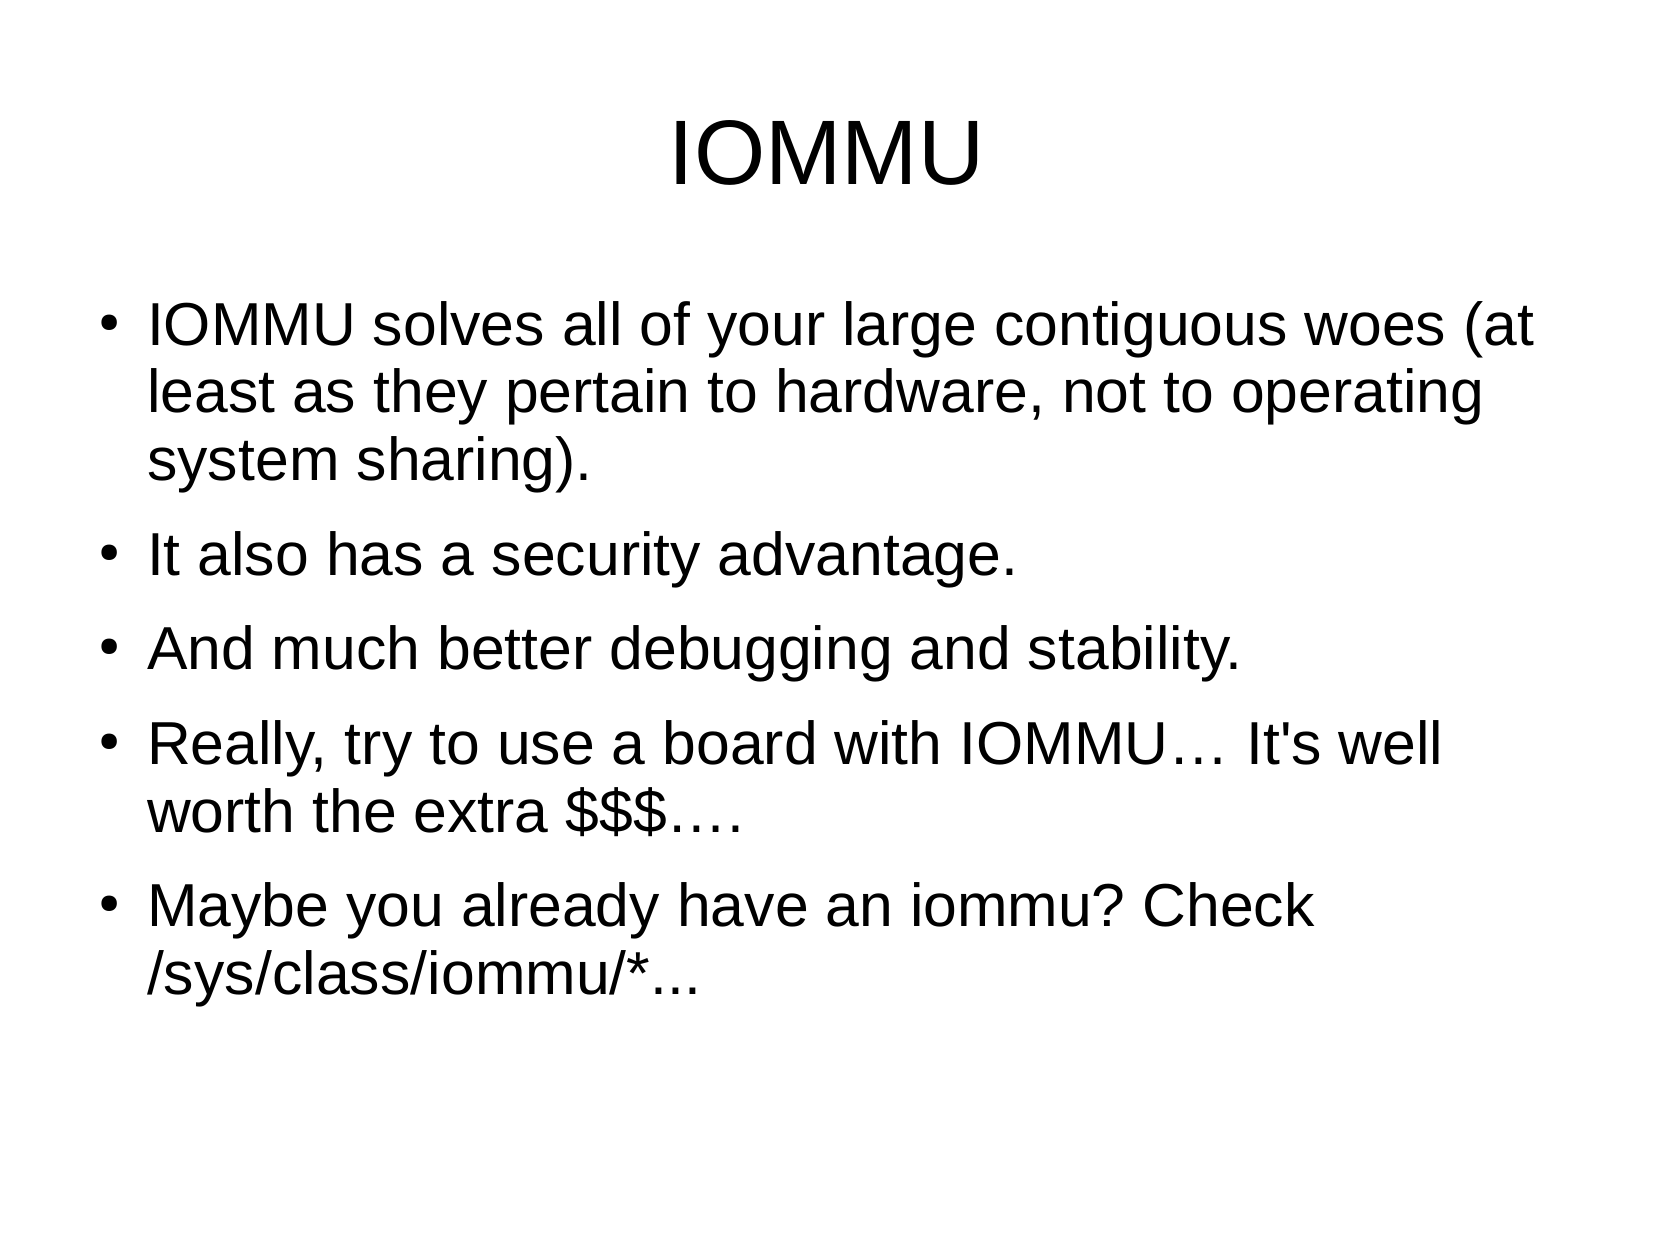

# IOMMU
IOMMU solves all of your large contiguous woes (at least as they pertain to hardware, not to operating system sharing).
It also has a security advantage.
And much better debugging and stability.
Really, try to use a board with IOMMU… It's well worth the extra $$$….
Maybe you already have an iommu? Check /sys/class/iommu/*...